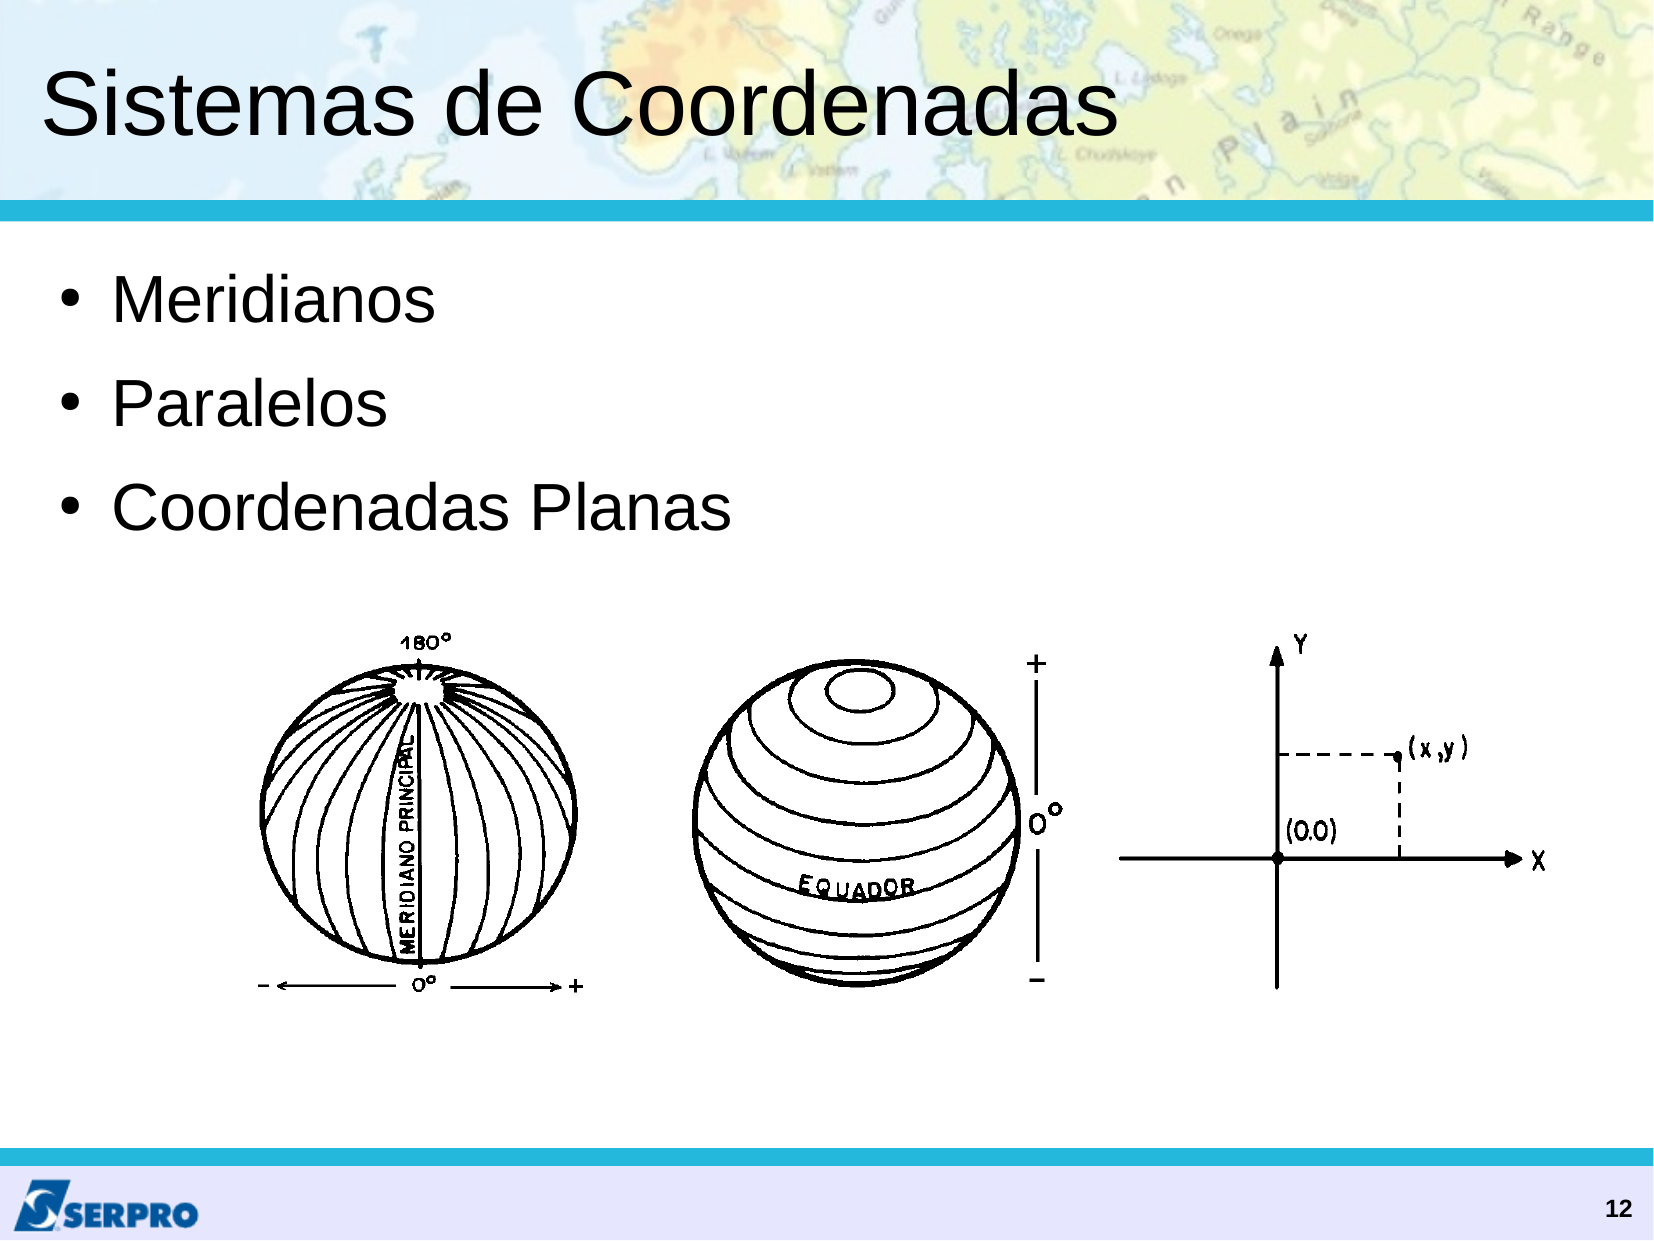

# Sistemas de Coordenadas
Meridianos
Paralelos
Coordenadas Planas
12